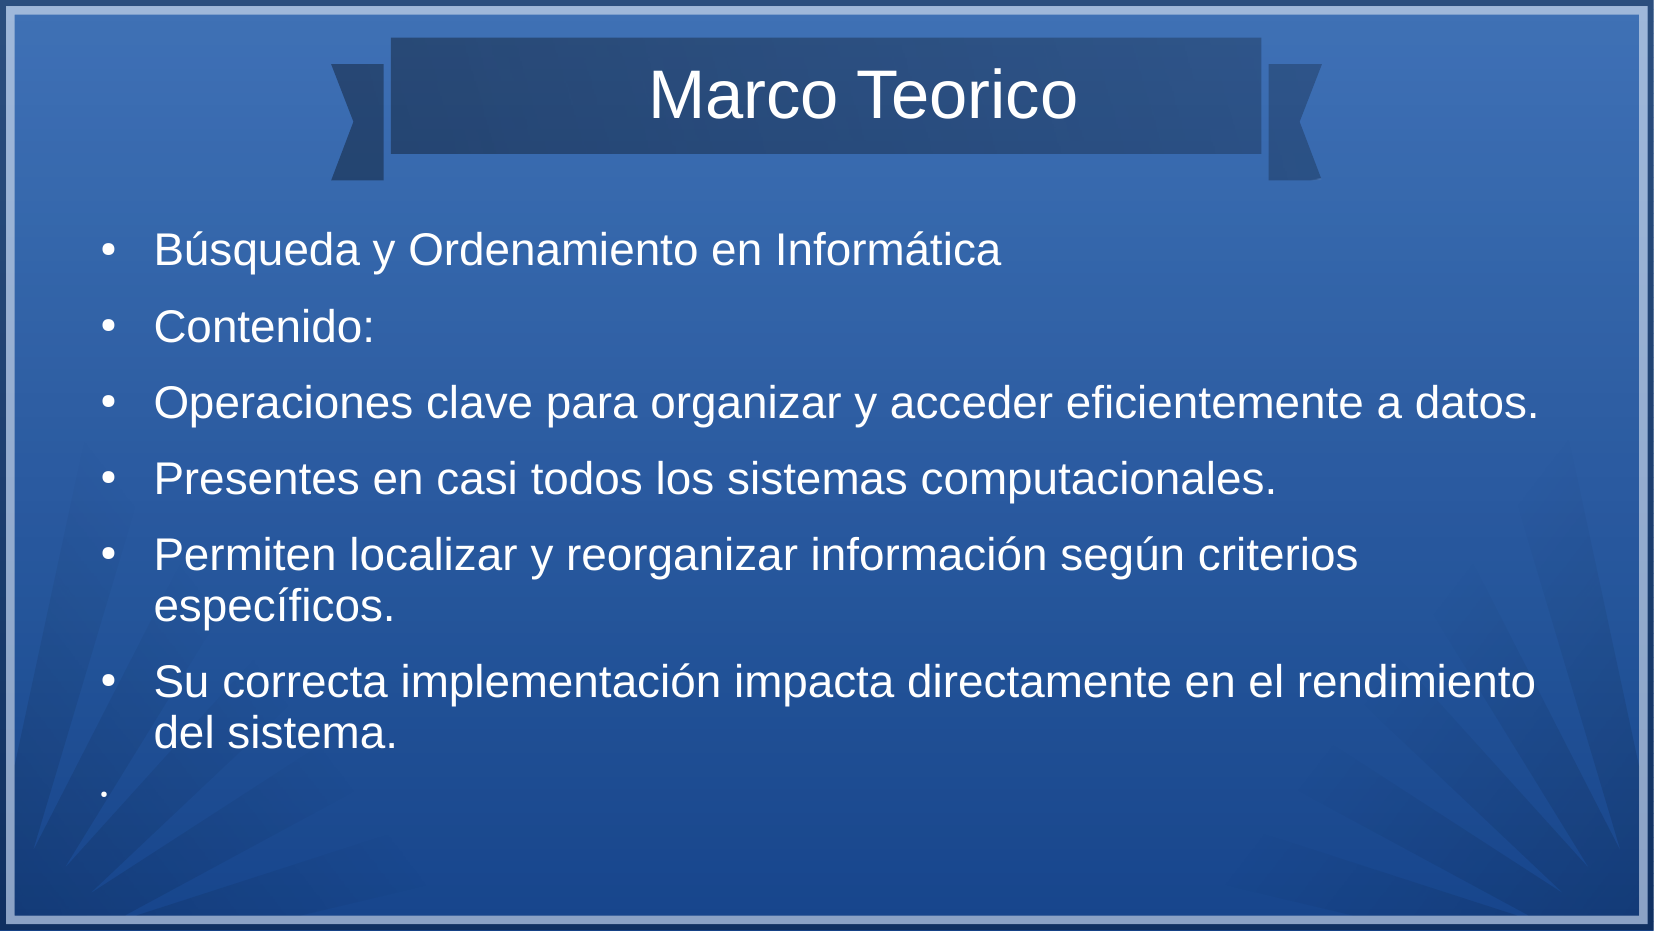

# Marco Teorico
Búsqueda y Ordenamiento en Informática
Contenido:
Operaciones clave para organizar y acceder eficientemente a datos.
Presentes en casi todos los sistemas computacionales.
Permiten localizar y reorganizar información según criterios específicos.
Su correcta implementación impacta directamente en el rendimiento del sistema.